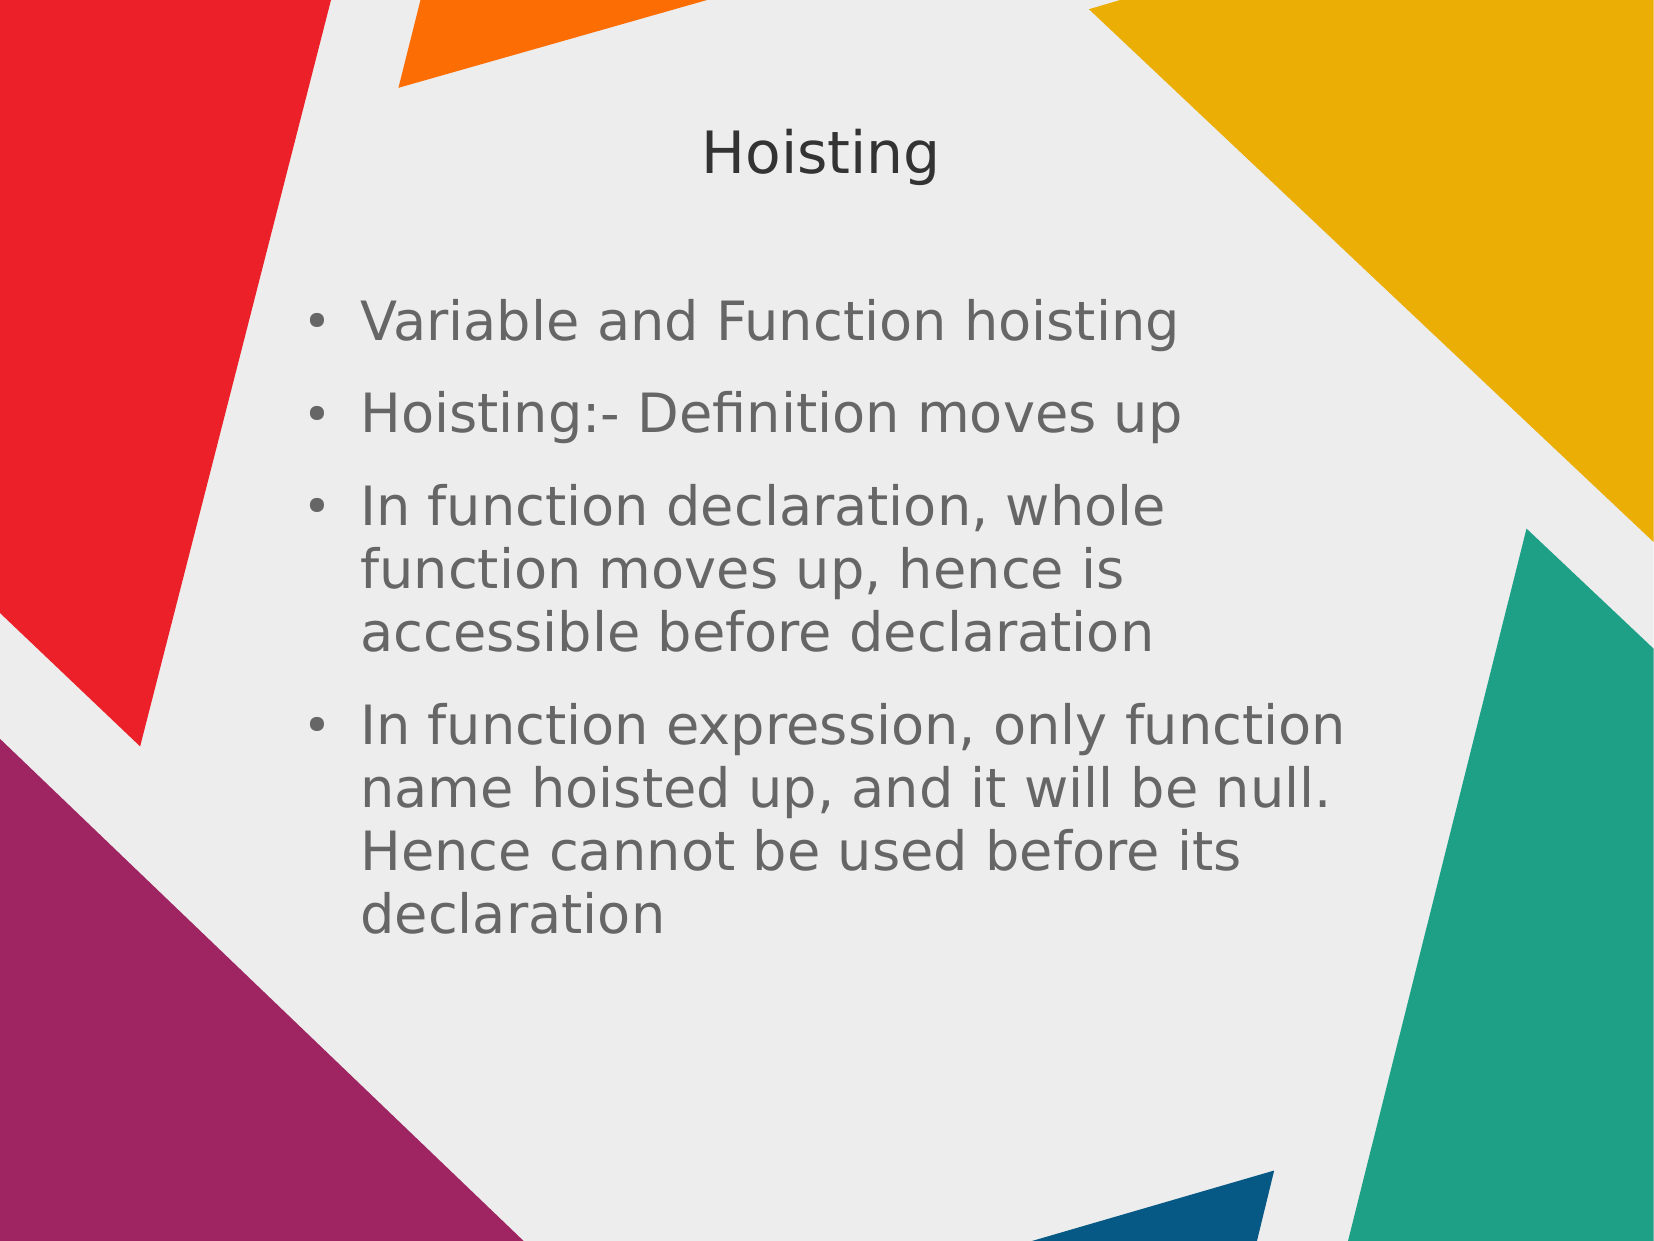

# Hoisting
Variable and Function hoisting
Hoisting:- Definition moves up
In function declaration, whole function moves up, hence is accessible before declaration
In function expression, only function name hoisted up, and it will be null. Hence cannot be used before its declaration